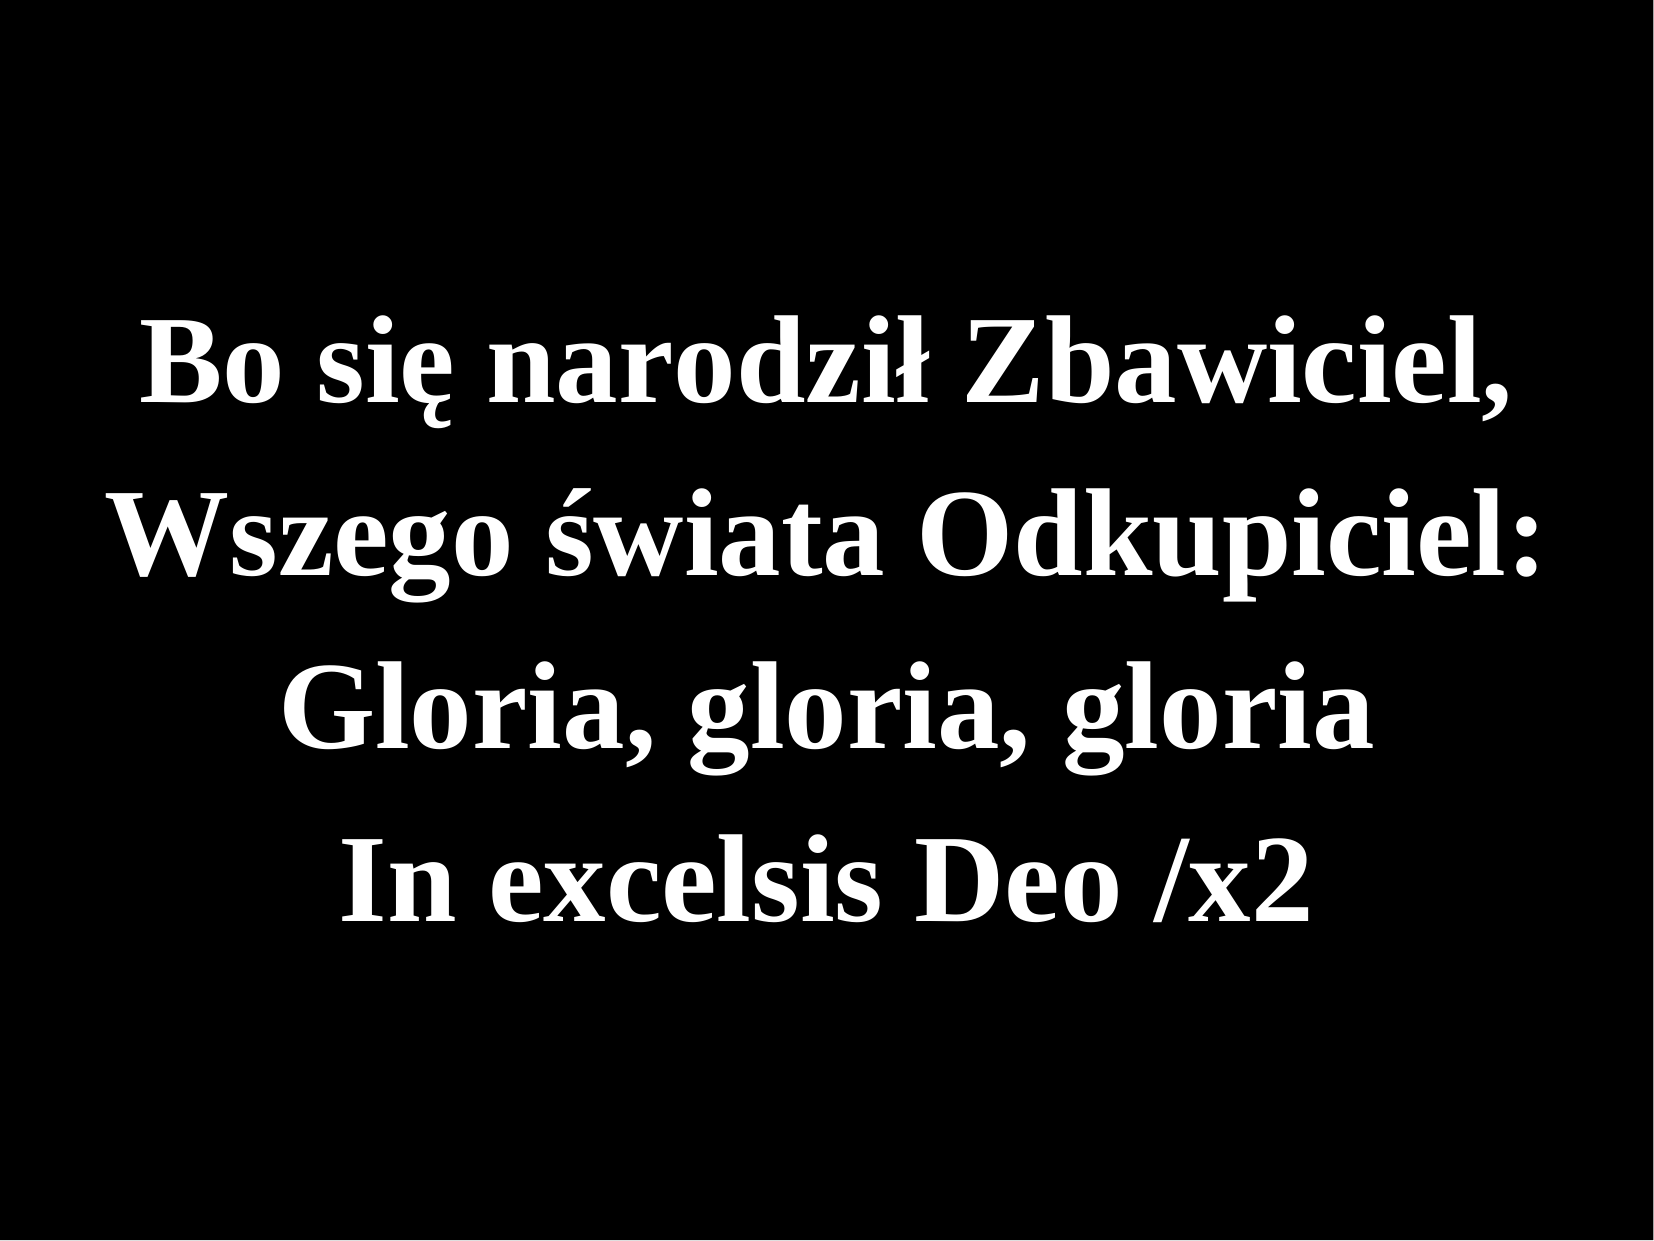

# Bo się narodził Zbawiciel, ppp Wszego świata Odkupiciel: ppp Gloria, gloria, gloria ppp In excelsis Deo /x2